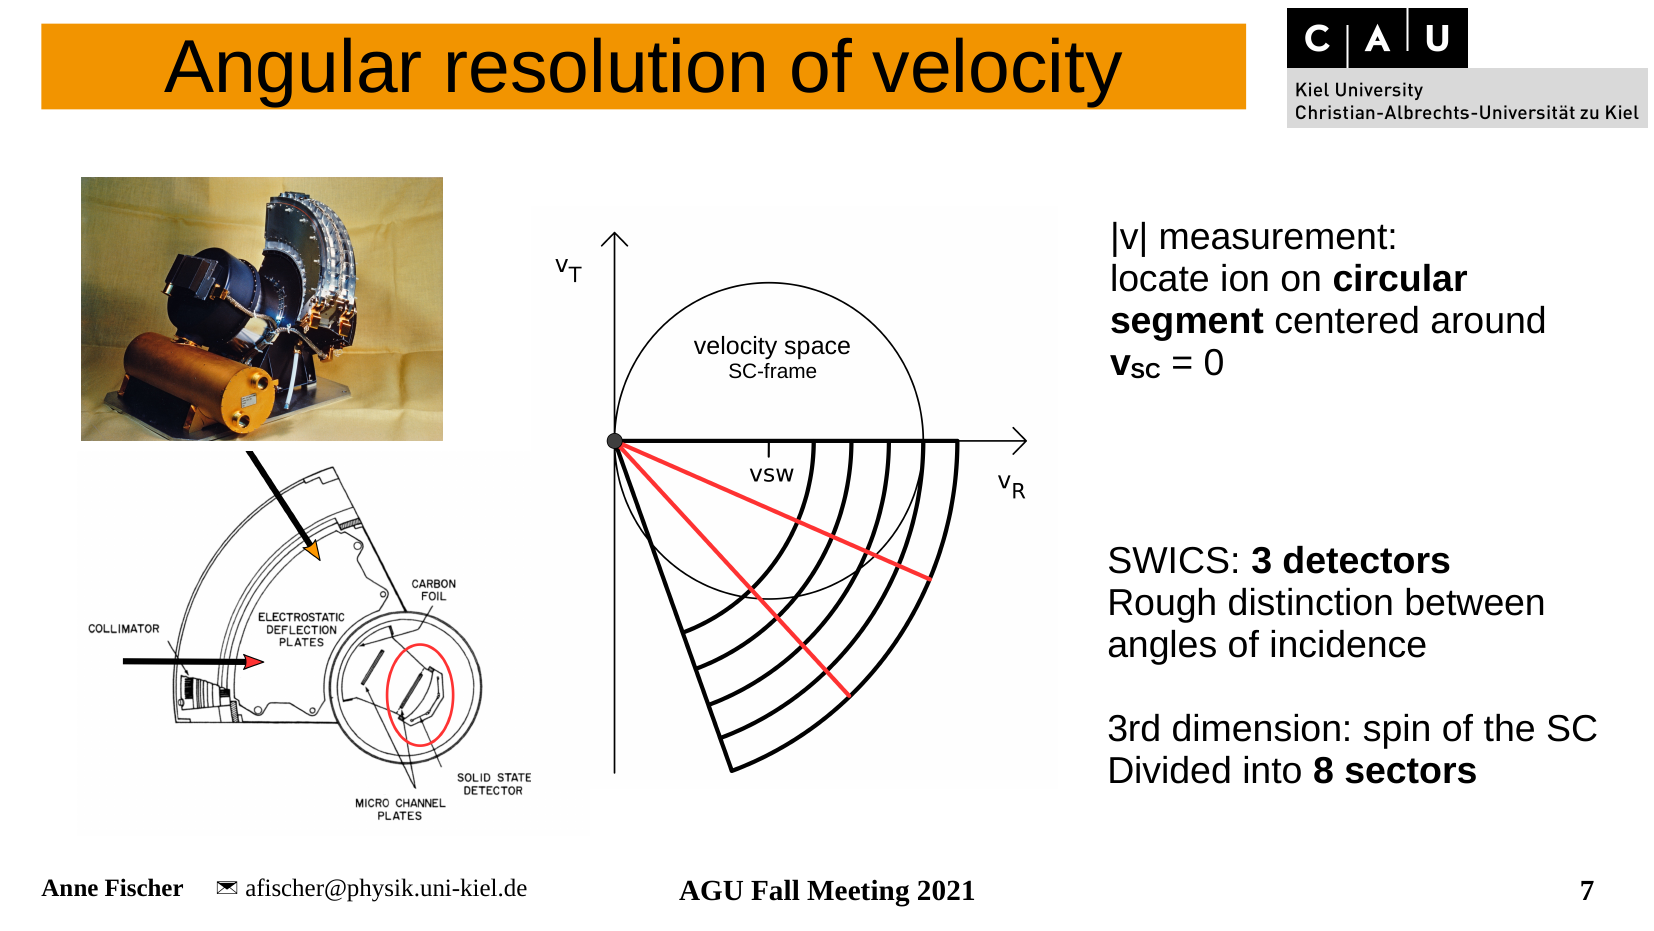

# Angular resolution of velocity
|v| measurement:
locate ion on circular segment centered around
vSC = 0
velocity space
SC-frame
SWICS: 3 detectors
Rough distinction between angles of incidence
3rd dimension: spin of the SC
Divided into 8 sectors
7